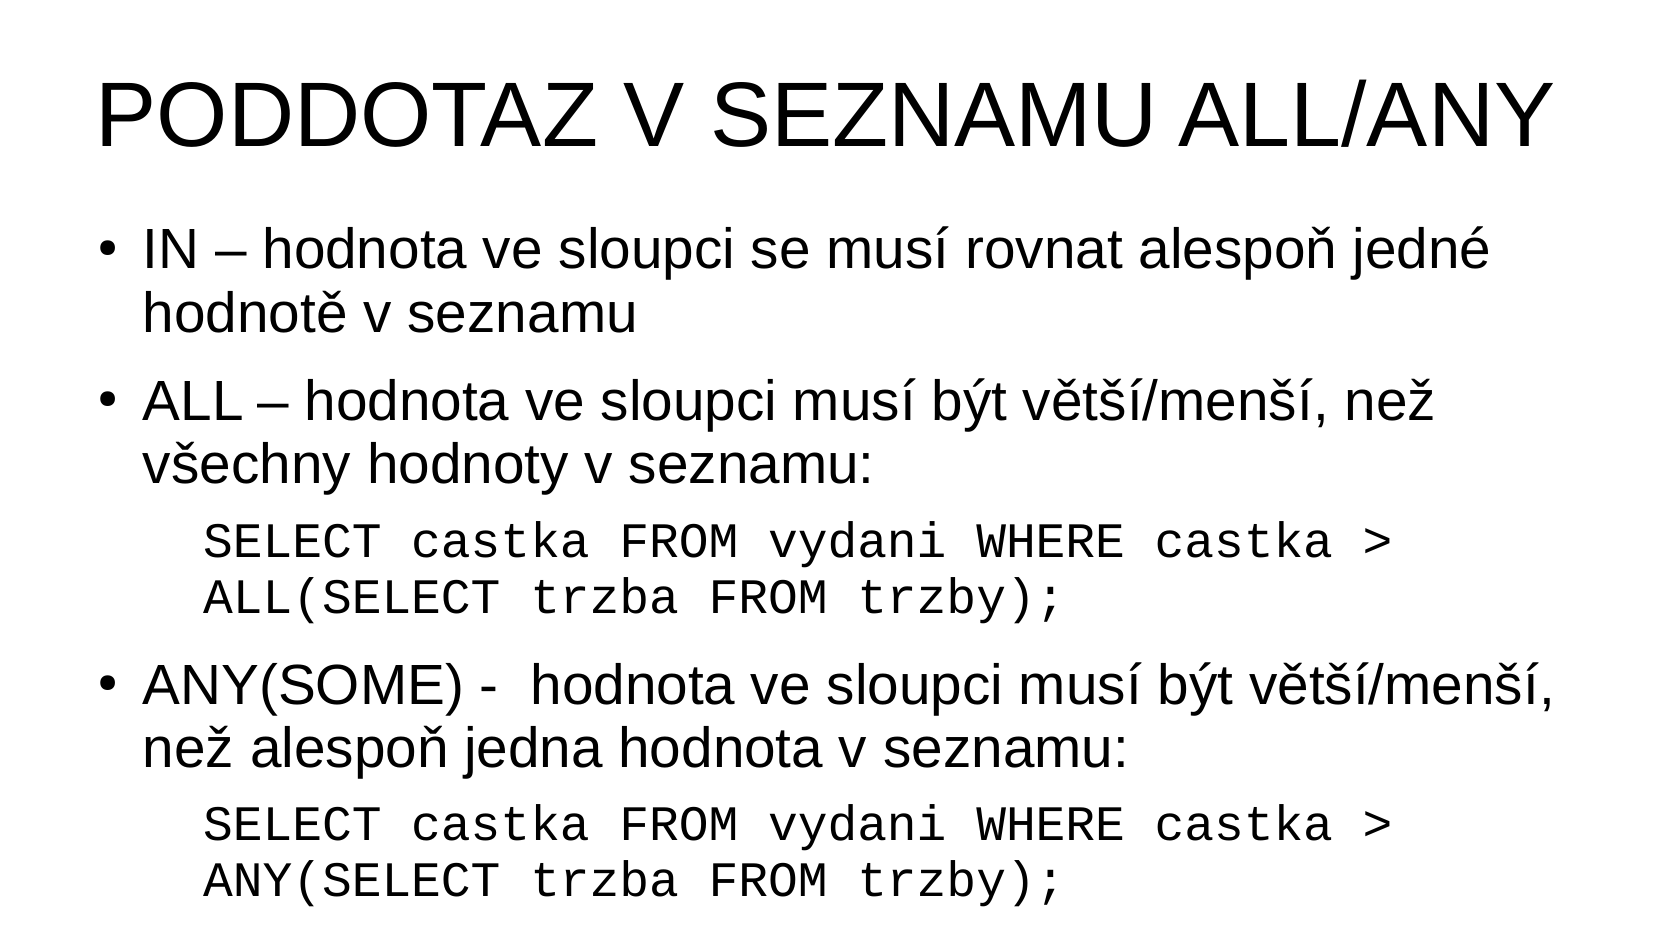

# PODDOTAZ V SEZNAMU ALL/ANY
IN – hodnota ve sloupci se musí rovnat alespoň jedné hodnotě v seznamu
ALL – hodnota ve sloupci musí být větší/menší, než všechny hodnoty v seznamu:
SELECT castka FROM vydani WHERE castka > ALL(SELECT trzba FROM trzby);
ANY(SOME) - hodnota ve sloupci musí být větší/menší, než alespoň jedna hodnota v seznamu:
SELECT castka FROM vydani WHERE castka > ANY(SELECT trzba FROM trzby);